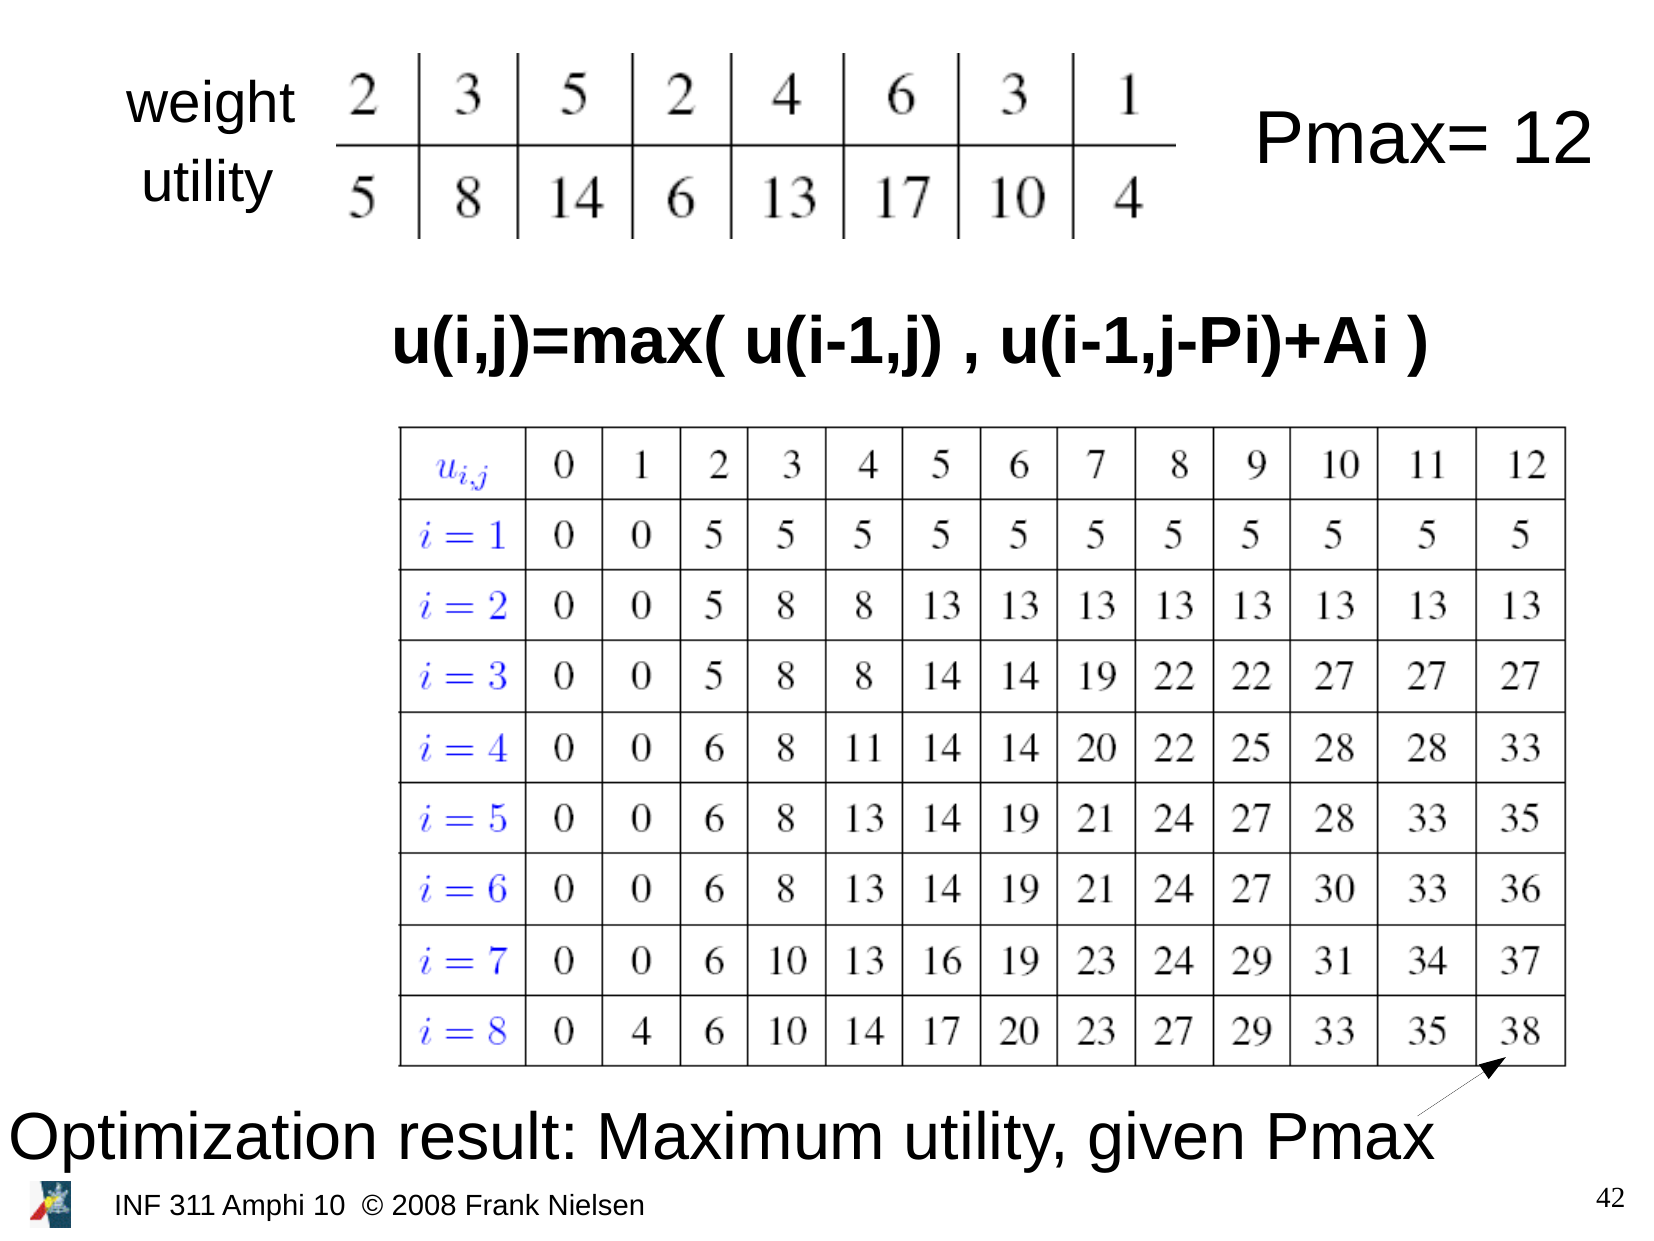

weight
Pmax= 12
utility
	u(i,j)=max( u(i-1,j) , u(i-1,j-Pi)+Ai )
Optimization result: Maximum utility, given Pmax